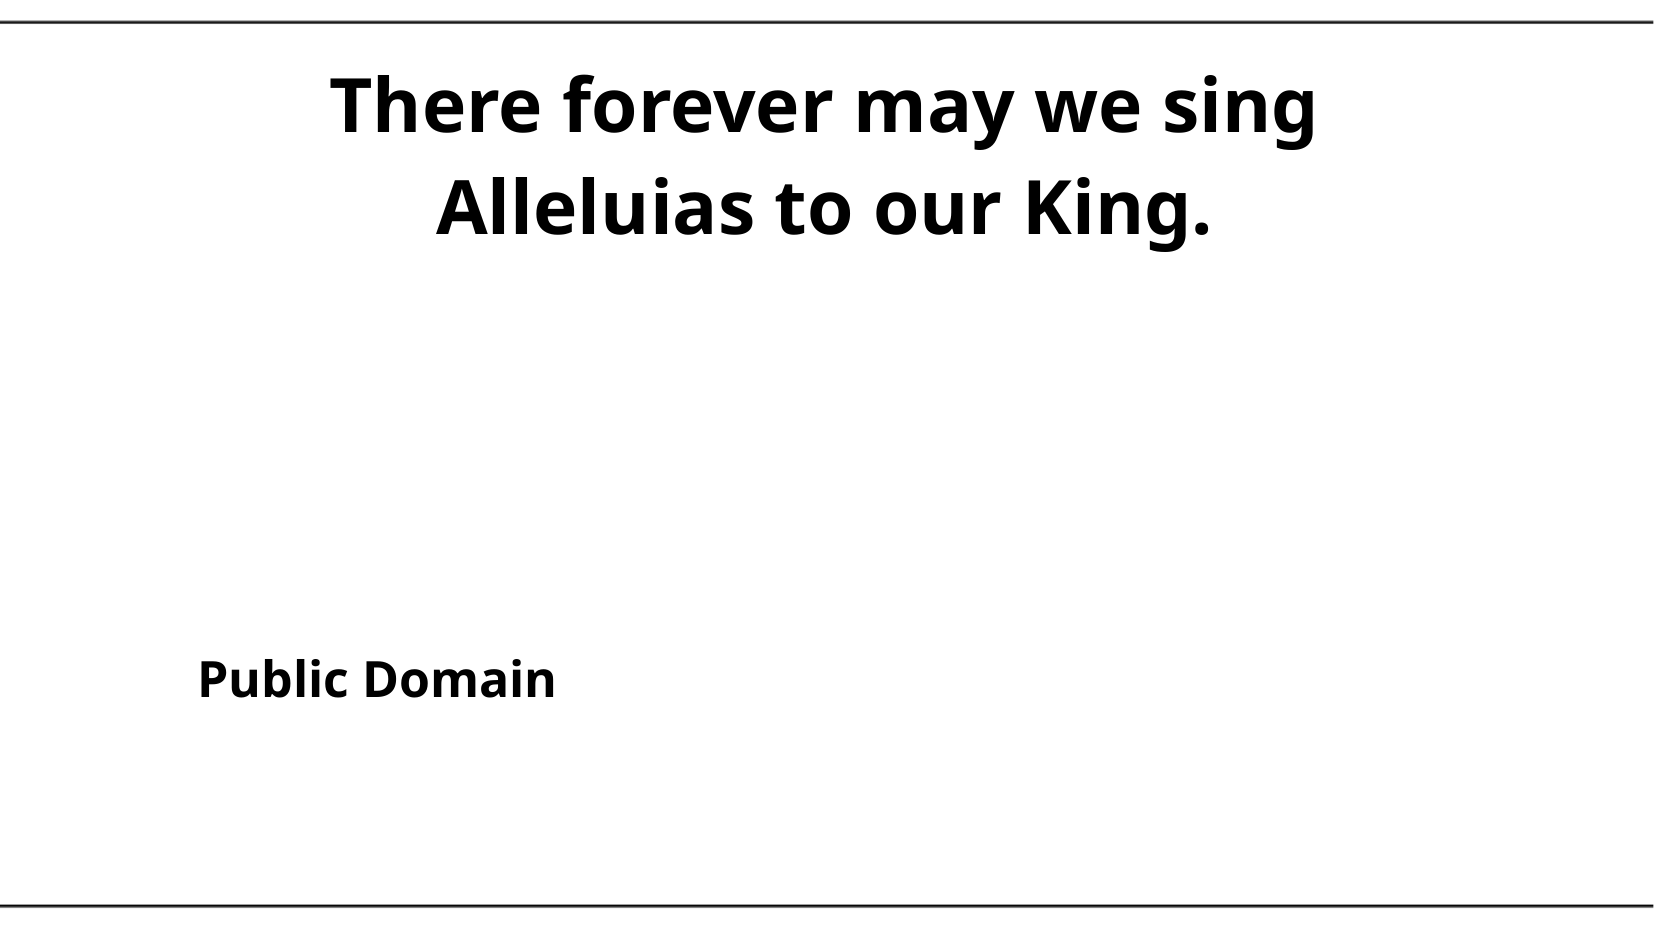

There forever may we sing
Alleluias to our King.
 Public Domain